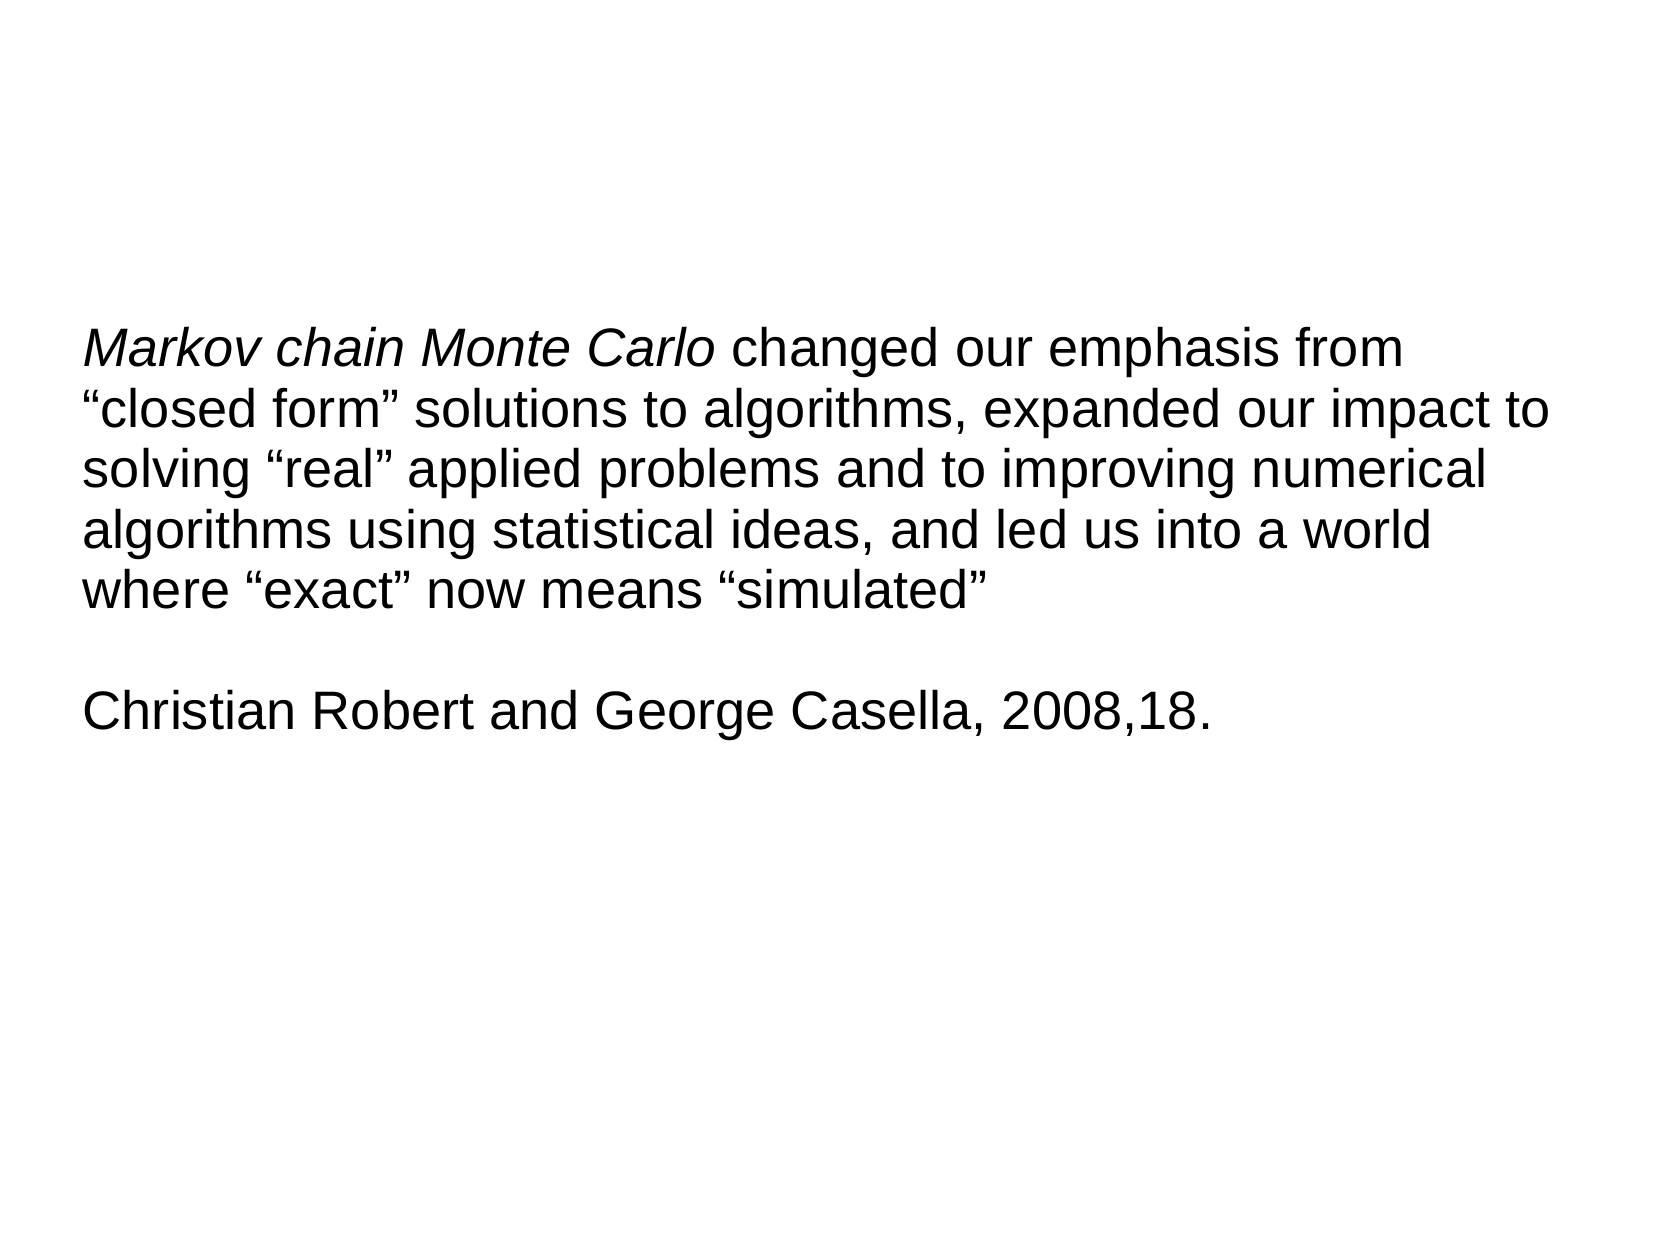

# Markov chain Monte Carlo changed our emphasis from “closed form” solutions to algorithms, expanded our impact to solving “real” applied problems and to improving numerical algorithms using statistical ideas, and led us into a world where “exact” now means “simulated”
Christian Robert and George Casella, 2008,18.